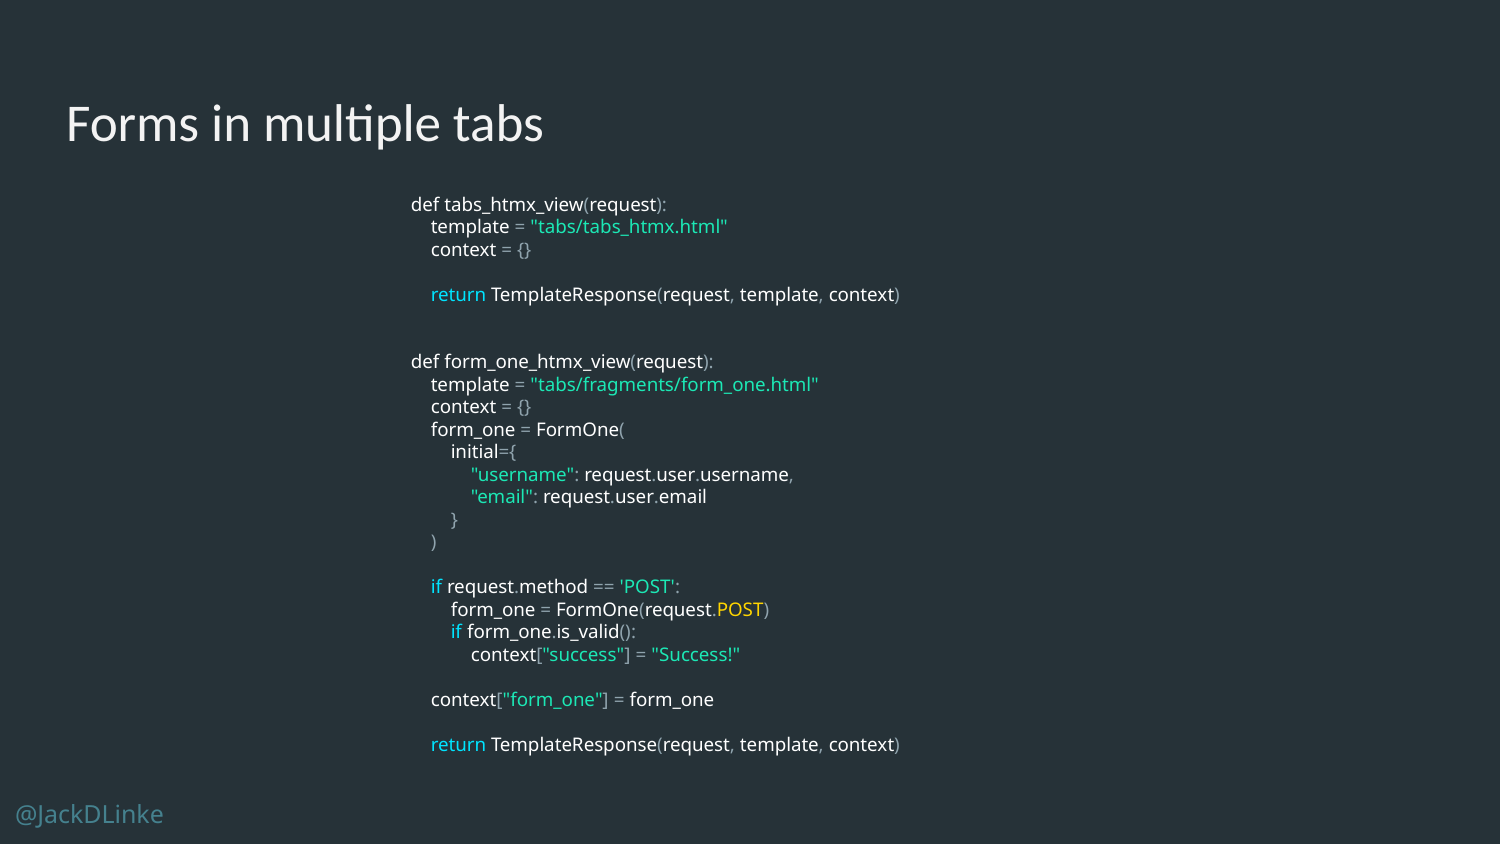

# Forms in multiple tabs
def tabs_htmx_view(request):
 template = "tabs/tabs_htmx.html"
 context = {}
 return TemplateResponse(request, template, context)
def form_one_htmx_view(request):
 template = "tabs/fragments/form_one.html"
 context = {}
 form_one = FormOne(
 initial={
 "username": request.user.username,
 "email": request.user.email
 }
 )
 if request.method == 'POST':
 form_one = FormOne(request.POST)
 if form_one.is_valid():
 context["success"] = "Success!"
 context["form_one"] = form_one
 return TemplateResponse(request, template, context)